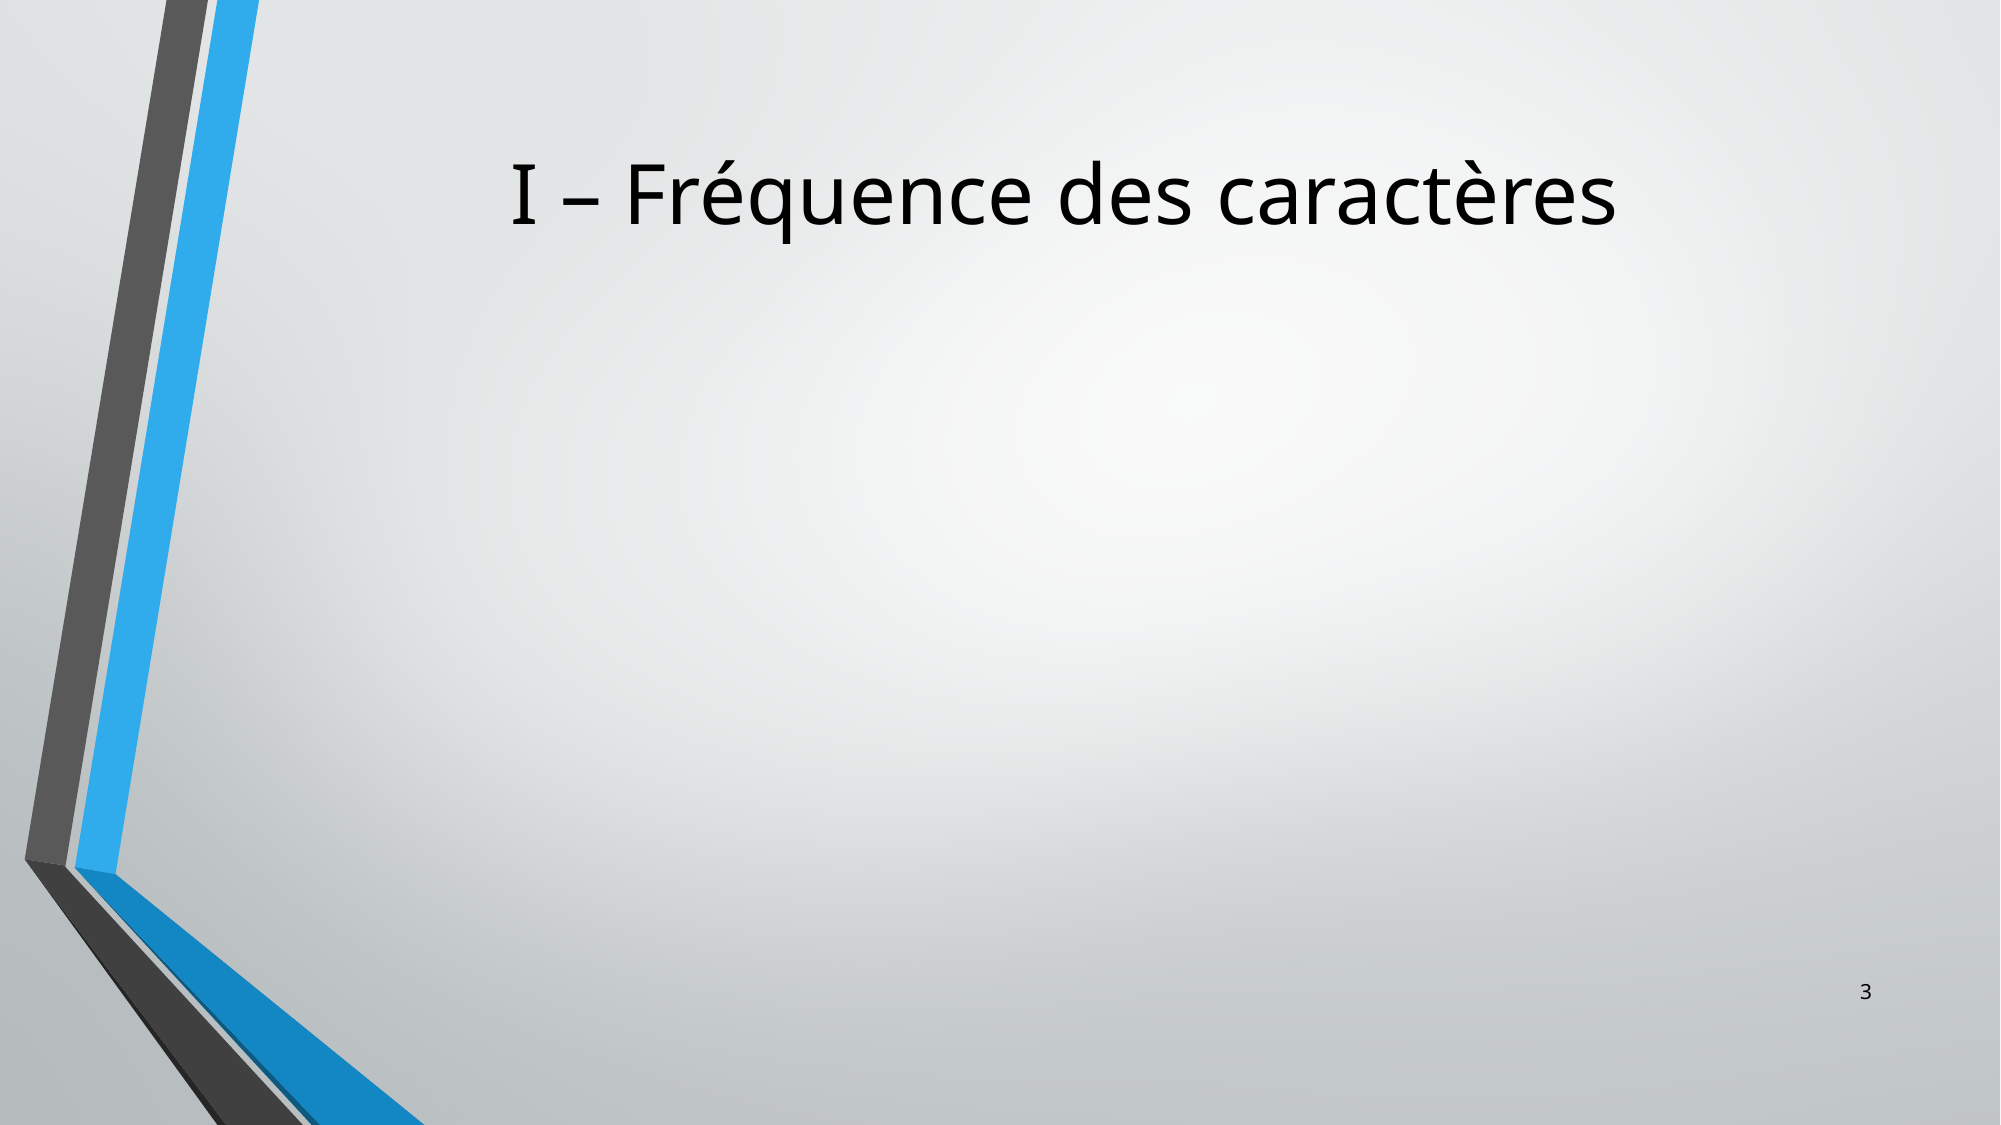

# I – Fréquence des caractères
3
LP LL - Algorithme de Huffman